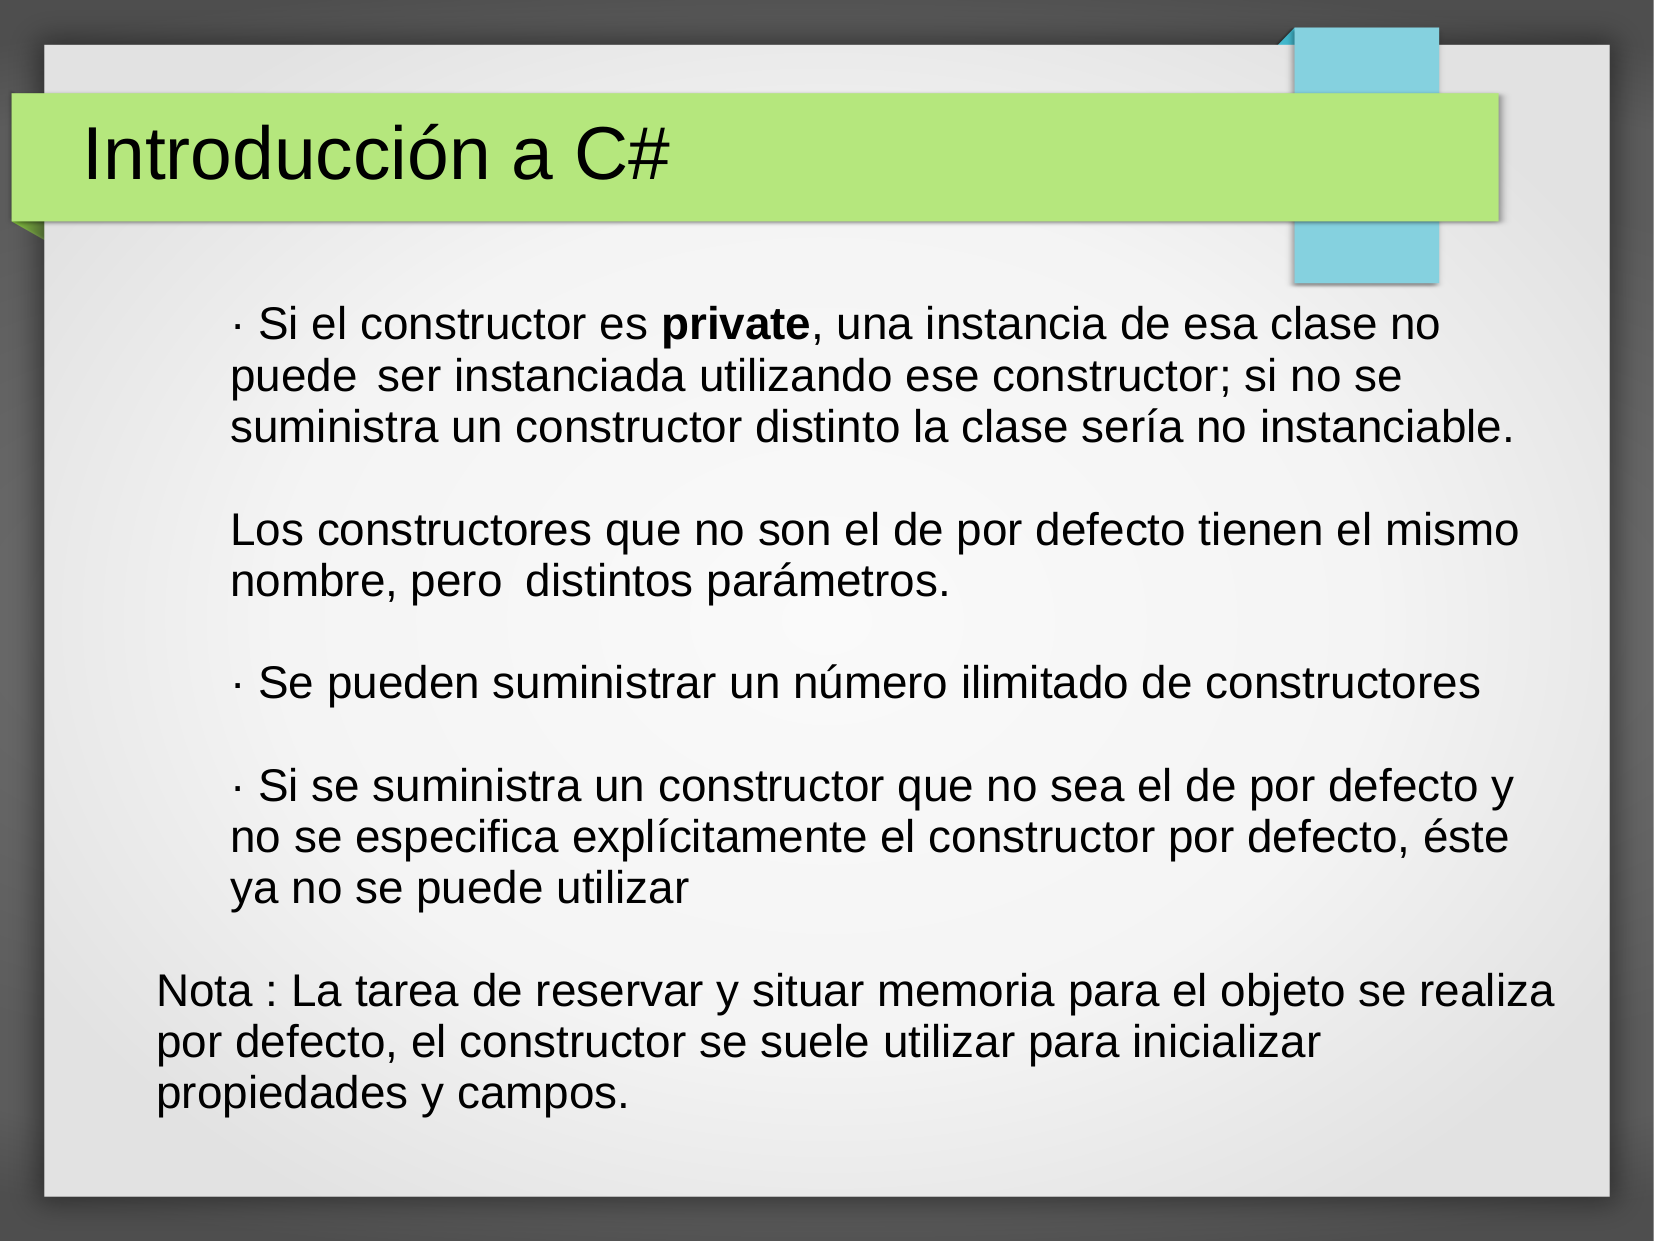

# Introducción a C#
		· Si el constructor es private, una instancia de esa clase no 				puede 	ser instanciada utilizando ese constructor; si no se 				suministra un constructor distinto la clase sería no instanciable.
		Los constructores que no son el de por defecto tienen el mismo 			nombre, pero 	distintos parámetros.
		· Se pueden suministrar un número ilimitado de constructores
		· Si se suministra un constructor que no sea el de por defecto y 			no se especifica explícitamente el constructor por defecto, éste 			ya no se puede utilizar
	Nota : La tarea de reservar y situar memoria para el objeto se realiza 	por defecto, el constructor se suele utilizar para inicializar 					propiedades y campos.